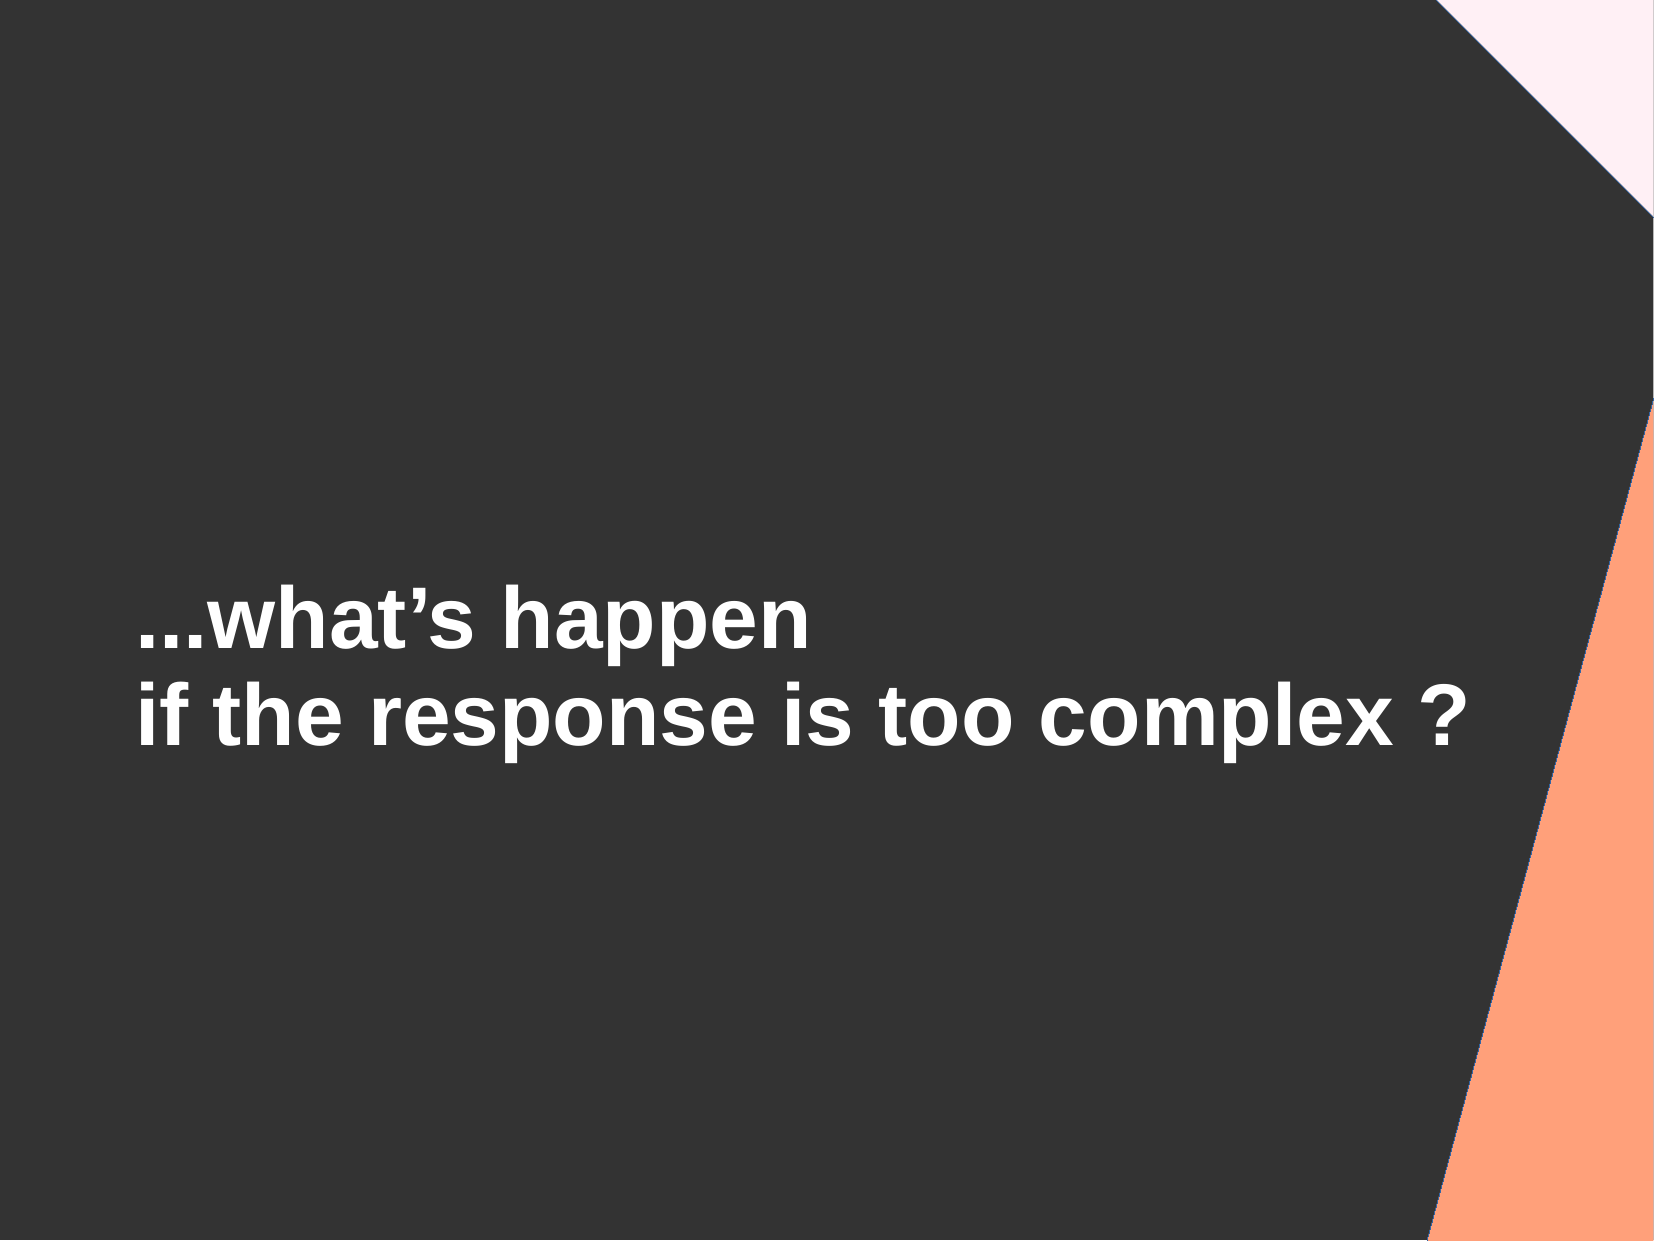

# ...what’s happen if the response is too complex ?